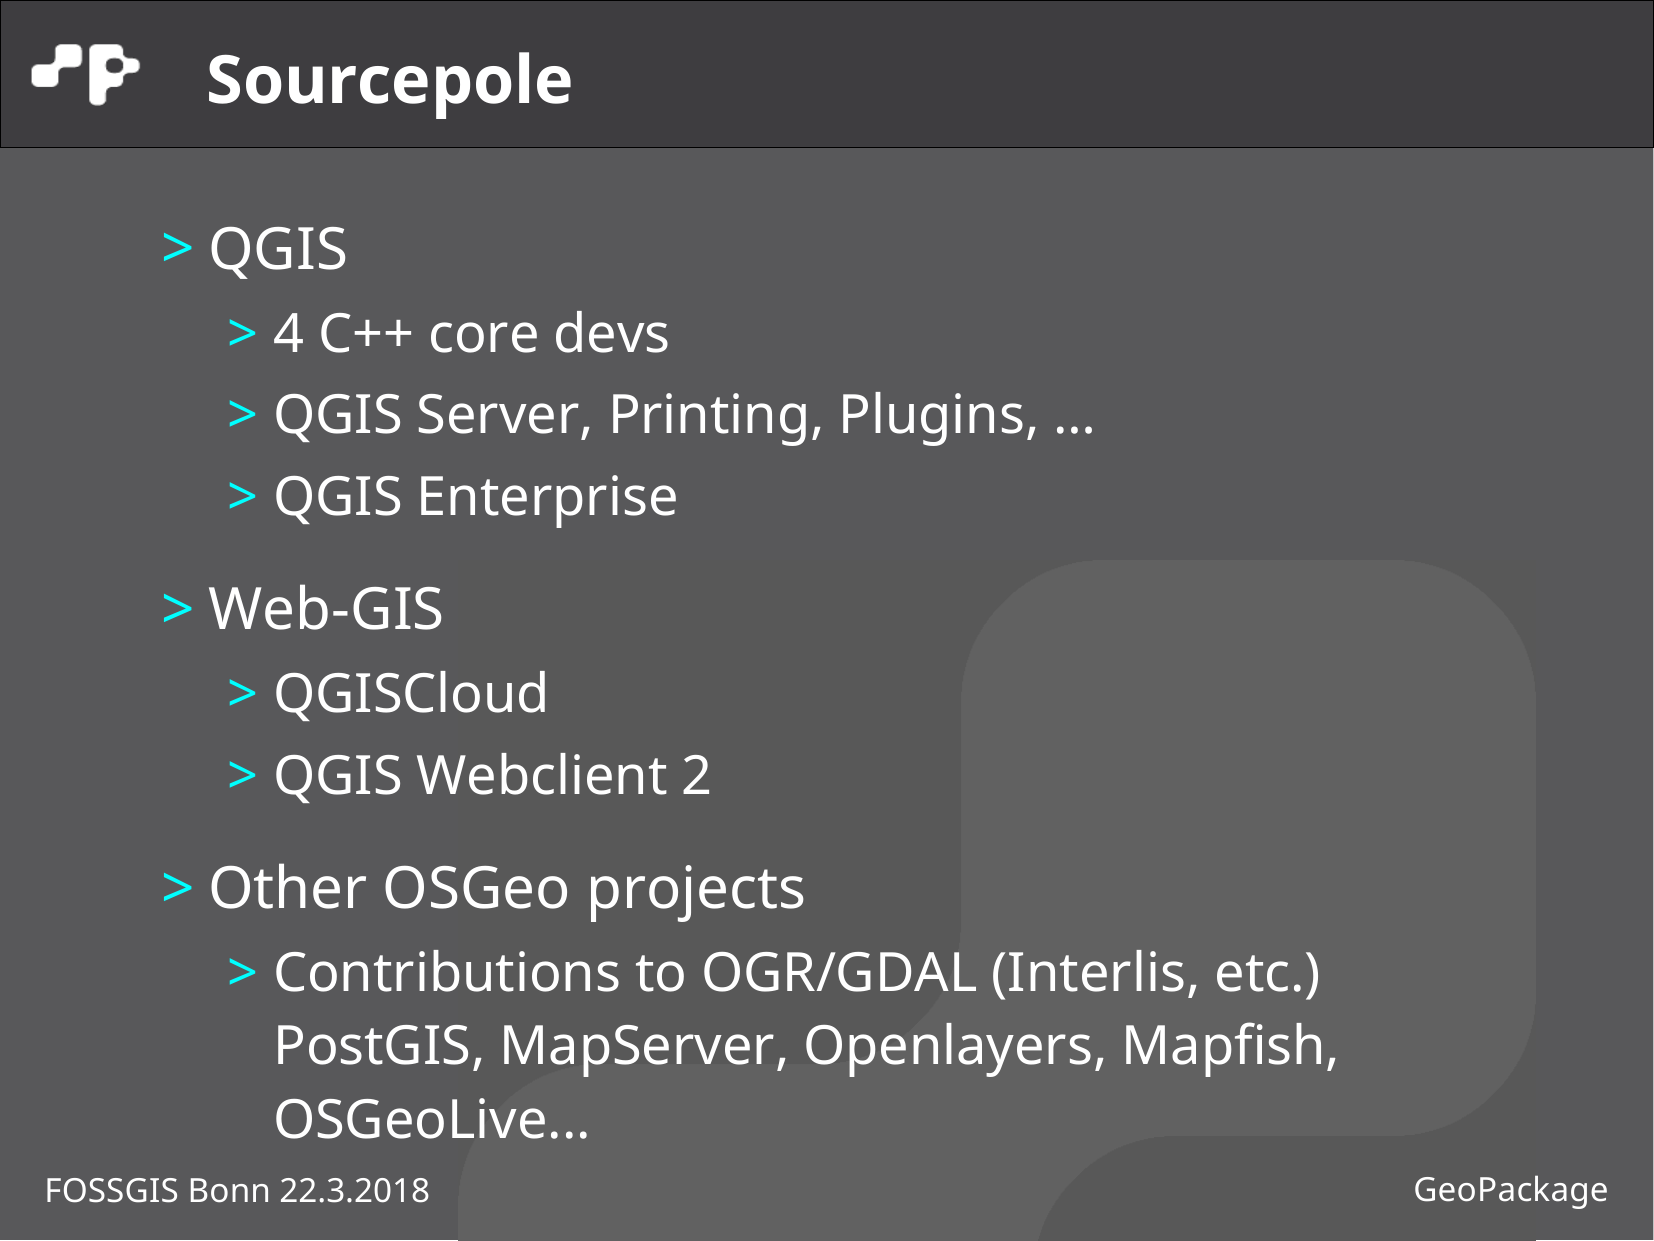

# Sourcepole
QGIS
4 C++ core devs
QGIS Server, Printing, Plugins, …
QGIS Enterprise
Web-GIS
QGISCloud
QGIS Webclient 2
Other OSGeo projects
Contributions to OGR/GDAL (Interlis, etc.) PostGIS, MapServer, Openlayers, Mapfish, OSGeoLive...